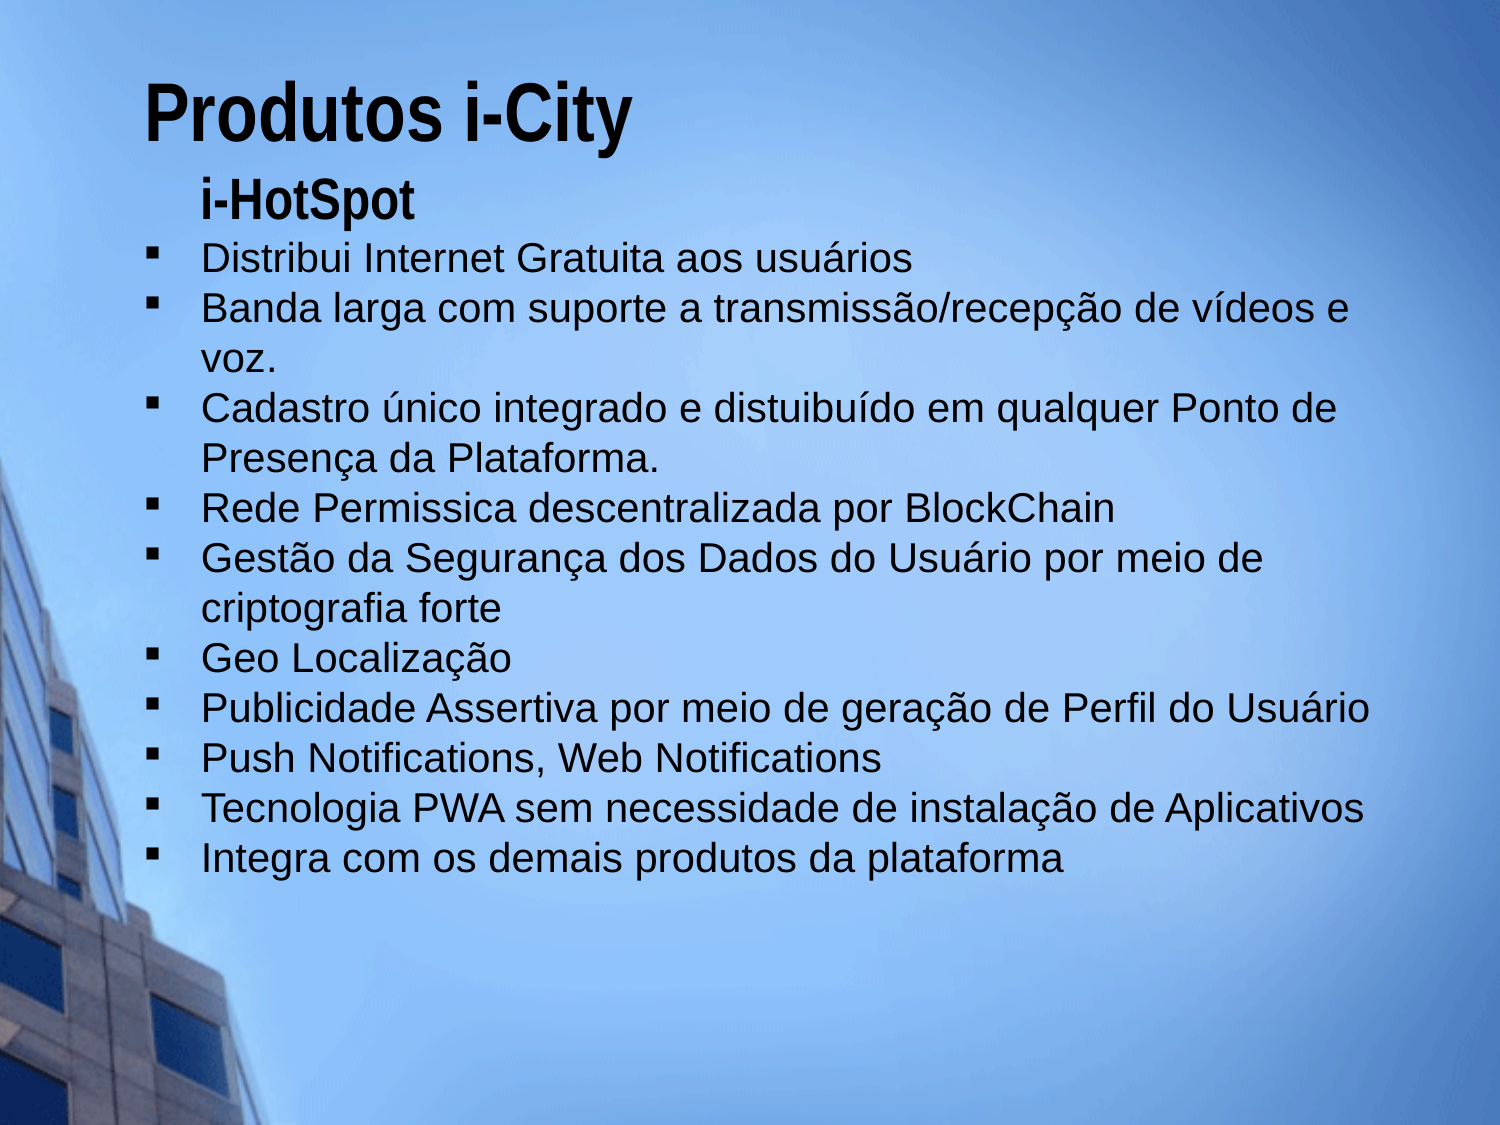

Produtos i-City
i-HotSpot
Distribui Internet Gratuita aos usuários
Banda larga com suporte a transmissão/recepção de vídeos e voz.
Cadastro único integrado e distuibuído em qualquer Ponto de Presença da Plataforma.
Rede Permissica descentralizada por BlockChain
Gestão da Segurança dos Dados do Usuário por meio de criptografia forte
Geo Localização
Publicidade Assertiva por meio de geração de Perfil do Usuário
Push Notifications, Web Notifications
Tecnologia PWA sem necessidade de instalação de Aplicativos
Integra com os demais produtos da plataforma